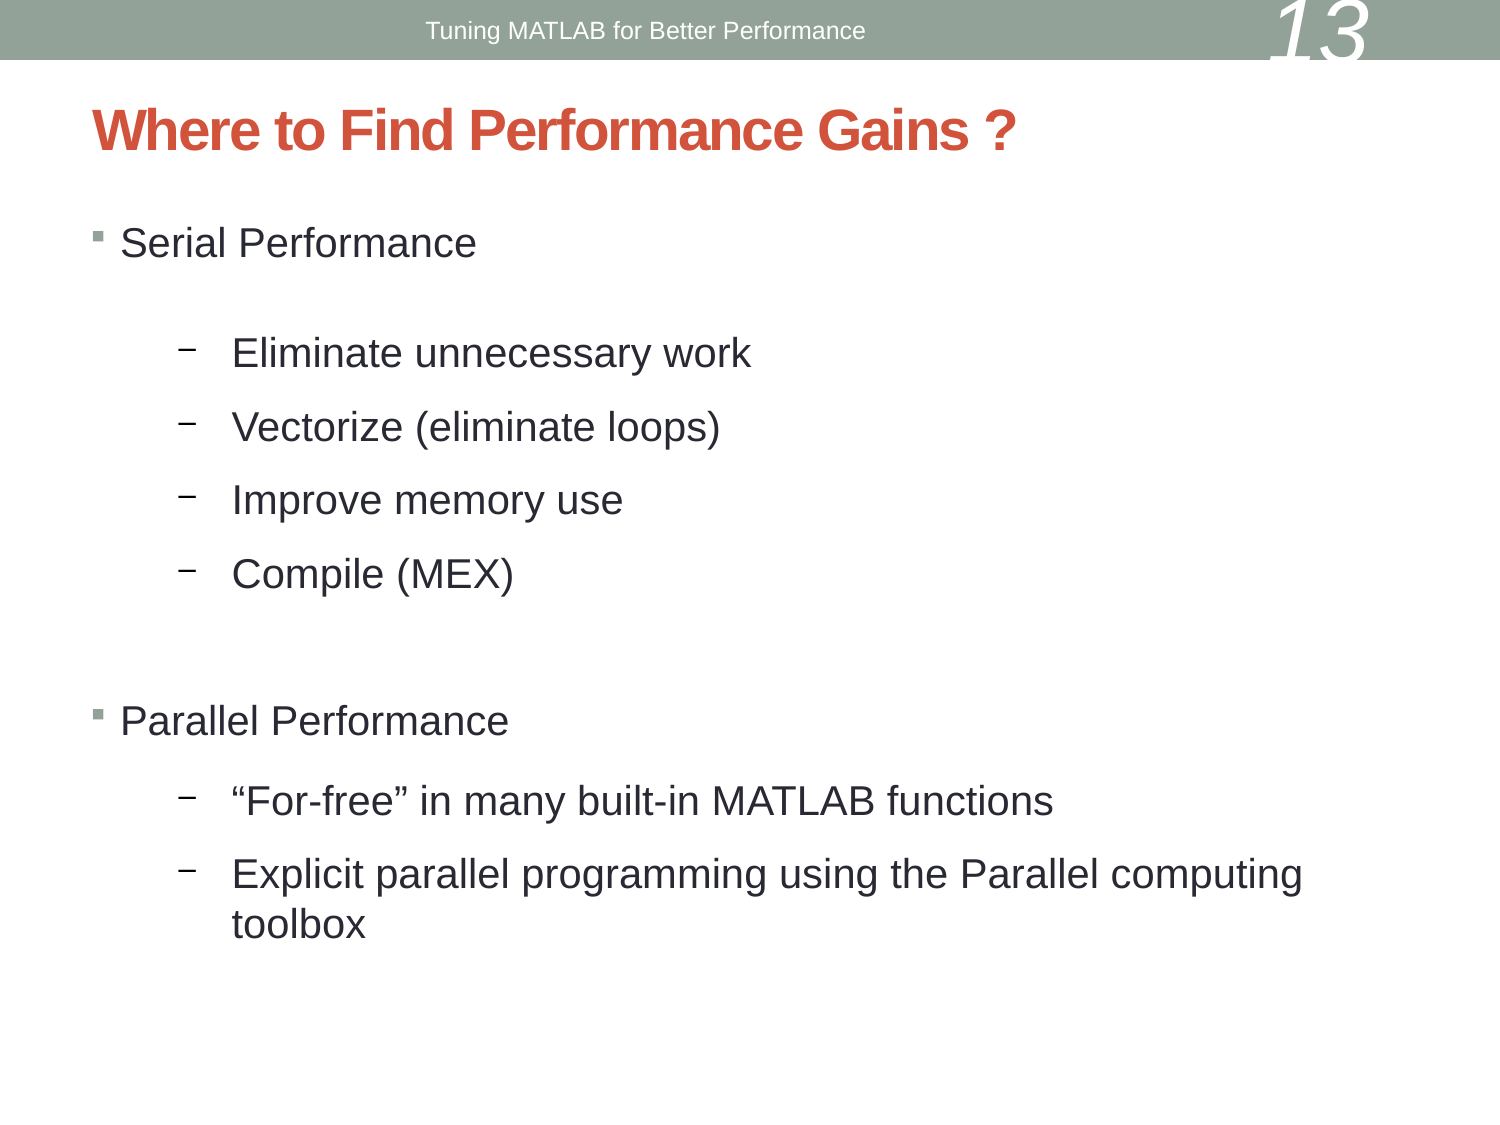

Tuning MATLAB for Better Performance
Where to Find Performance Gains ?
# Serial Performance
Eliminate unnecessary work
Vectorize (eliminate loops)
Improve memory use
Compile (MEX)
Parallel Performance
“For-free” in many built-in MATLAB functions
Explicit parallel programming using the Parallel computing toolbox